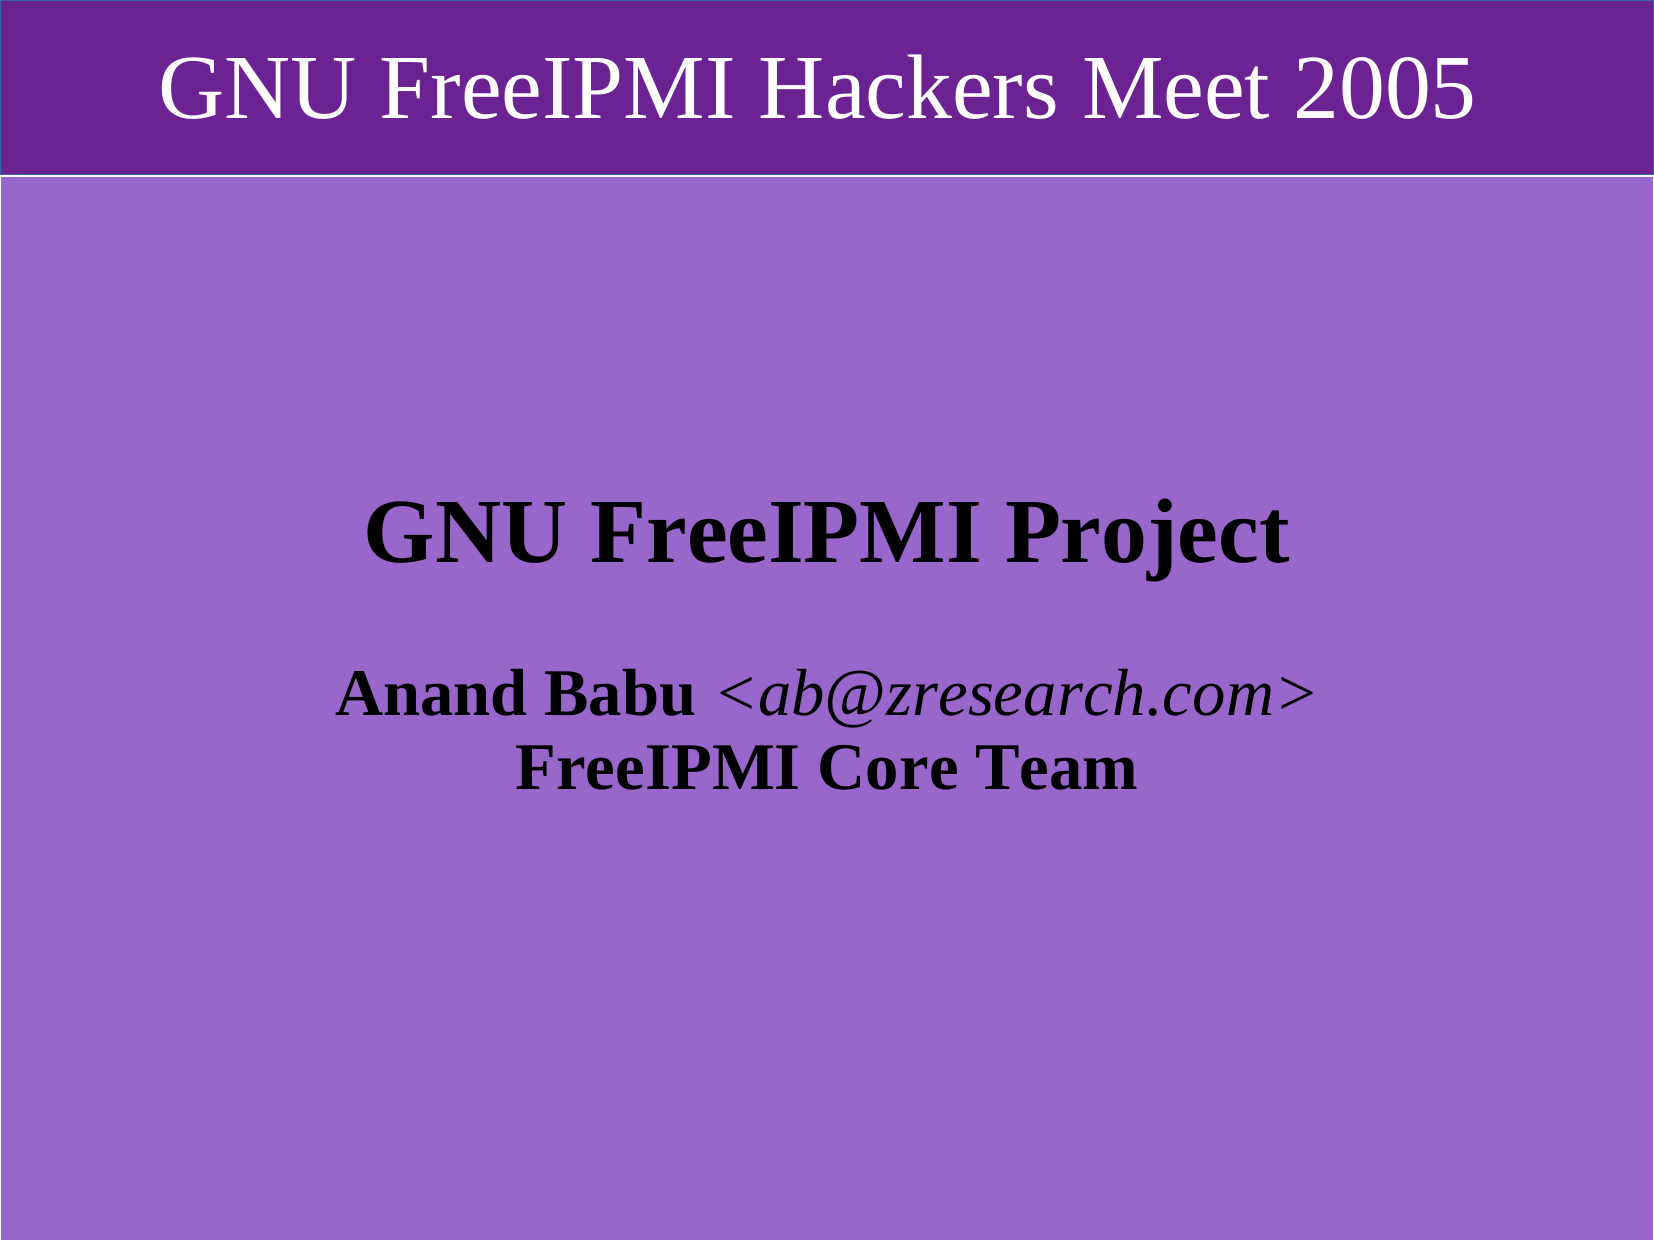

# GNU FreeIPMI Hackers Meet 2005
GNU FreeIPMI Project
Anand Babu <ab@zresearch.com>
FreeIPMI Core Team